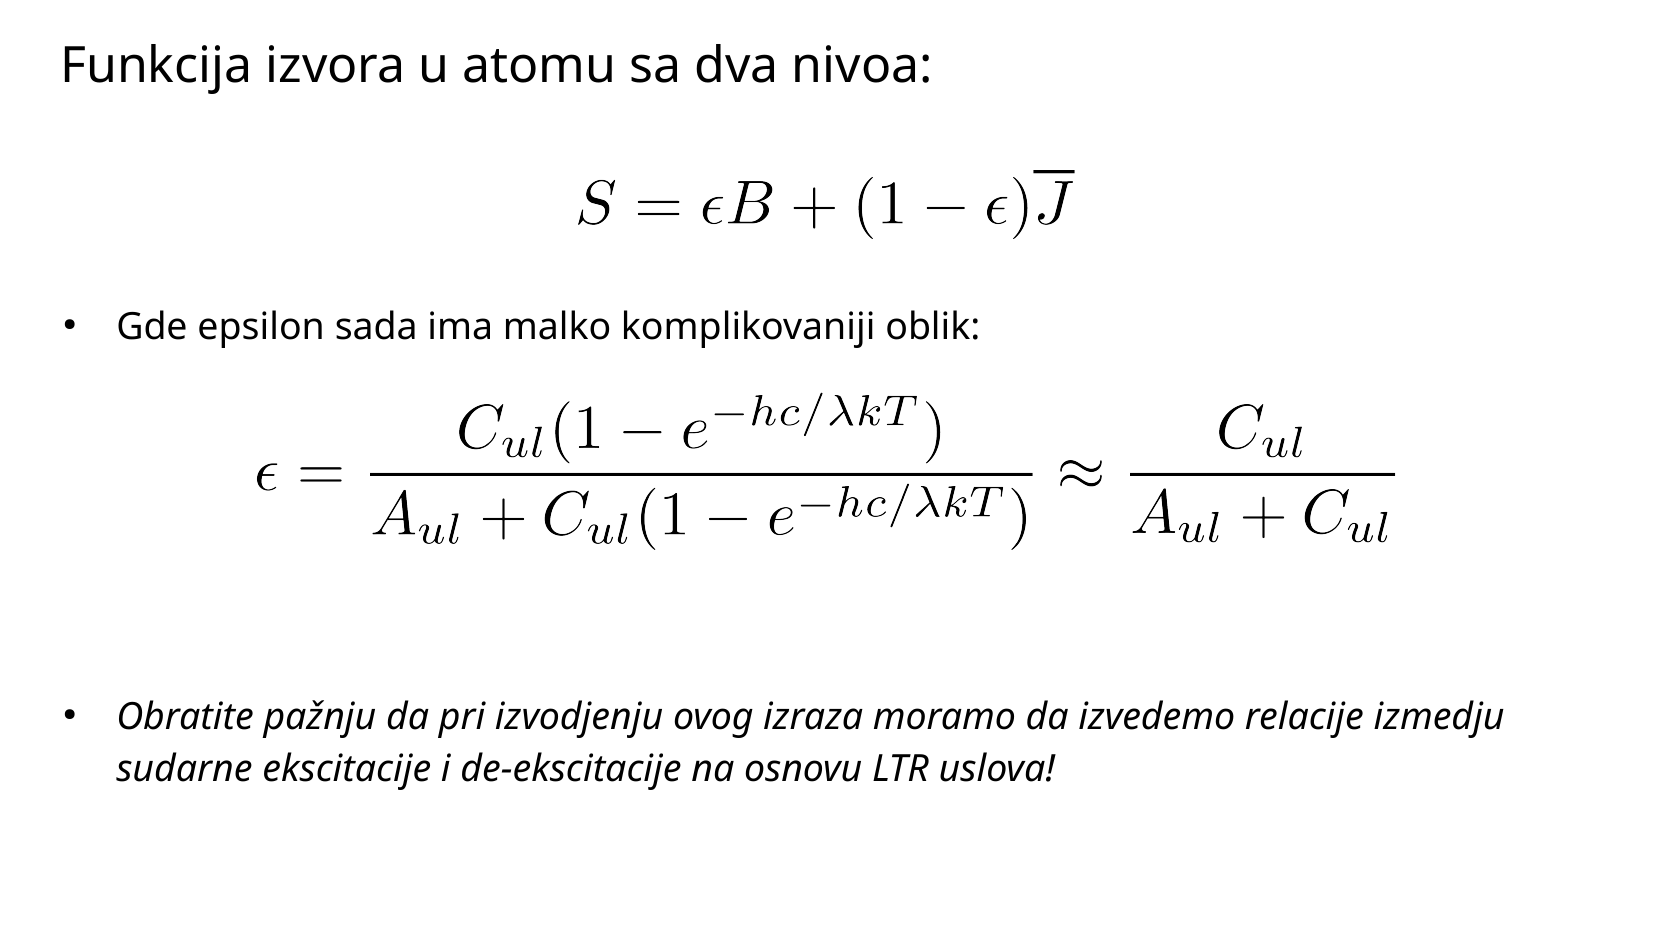

# Funkcija izvora u atomu sa dva nivoa:
Gde epsilon sada ima malko komplikovaniji oblik:
Obratite pažnju da pri izvodjenju ovog izraza moramo da izvedemo relacije izmedju sudarne ekscitacije i de-ekscitacije na osnovu LTR uslova!